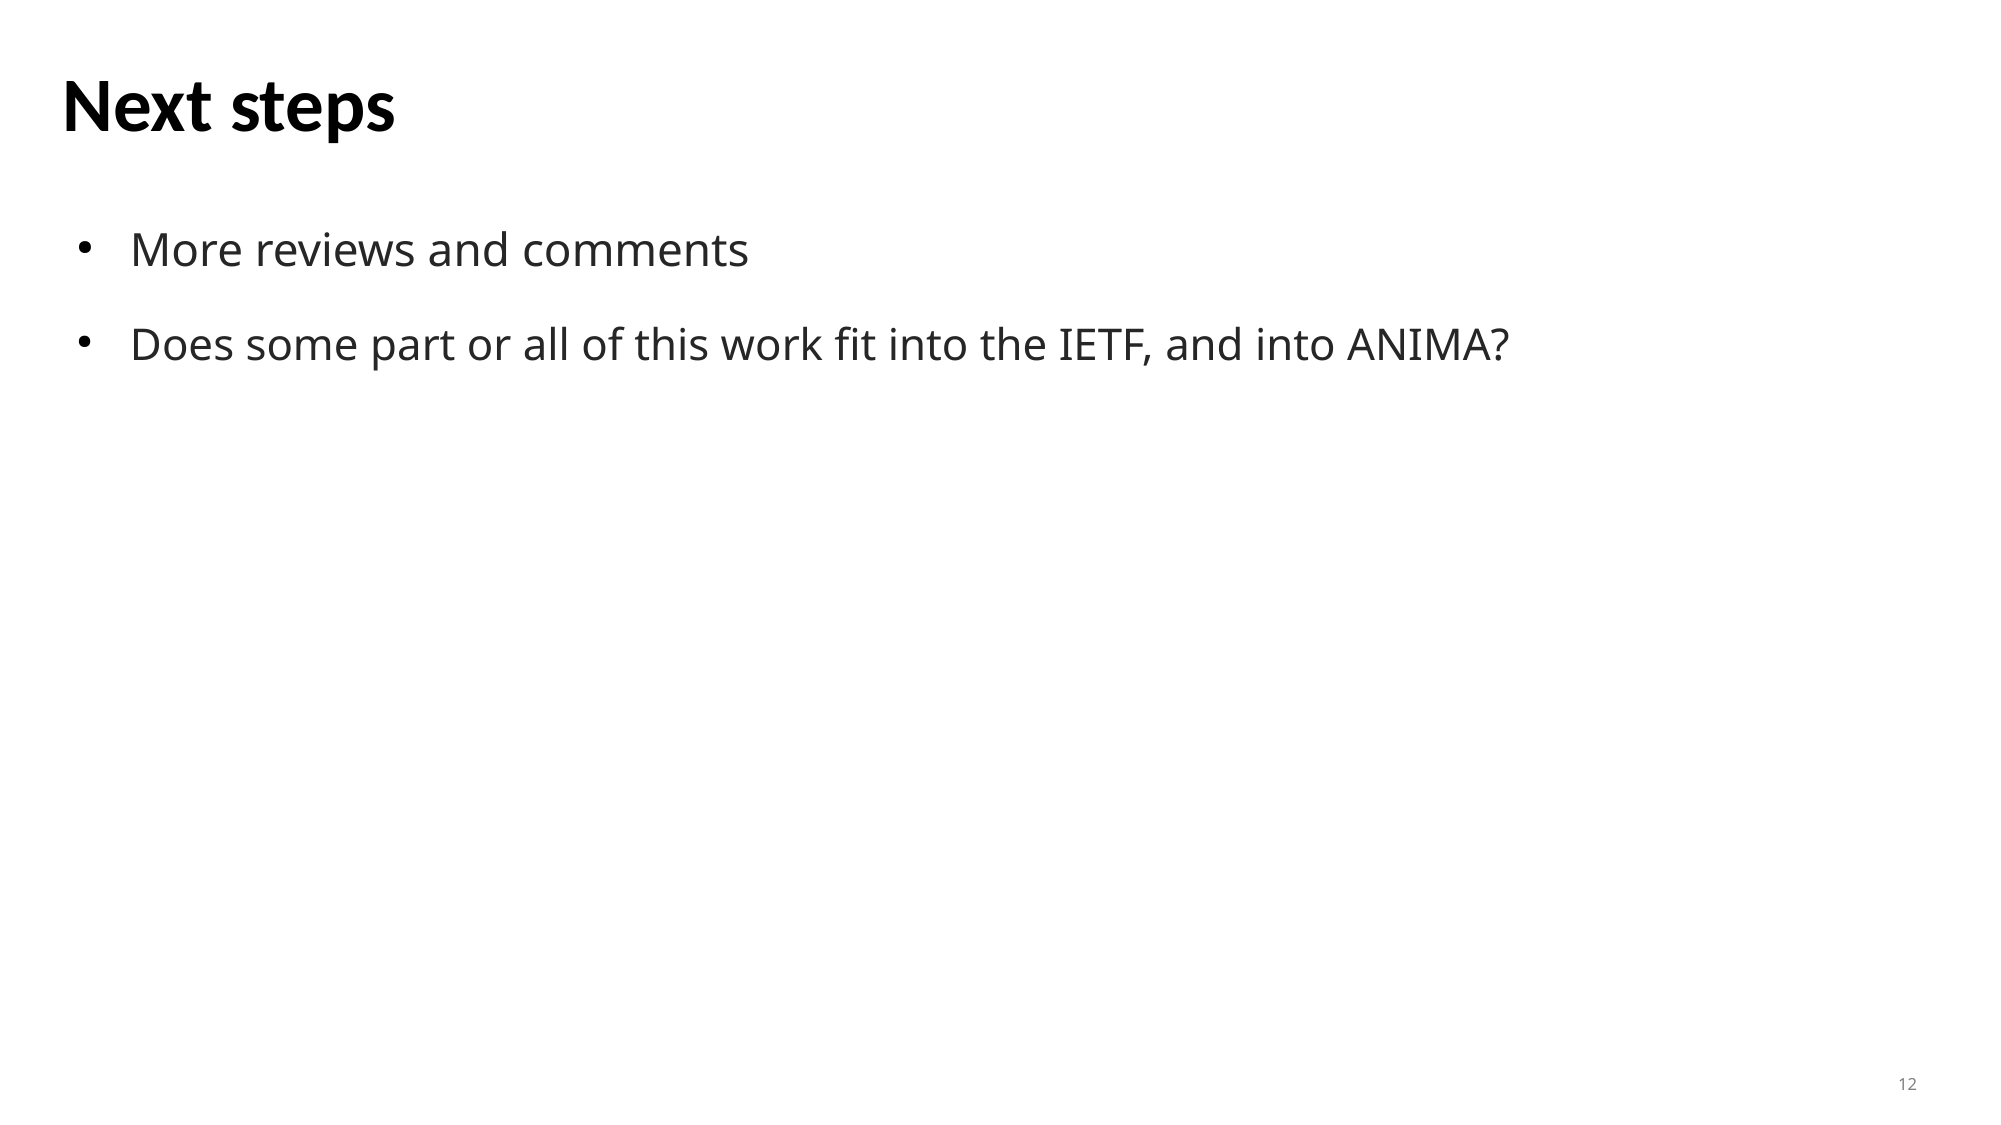

# Next steps
More reviews and comments
Does some part or all of this work fit into the IETF, and into ANIMA?